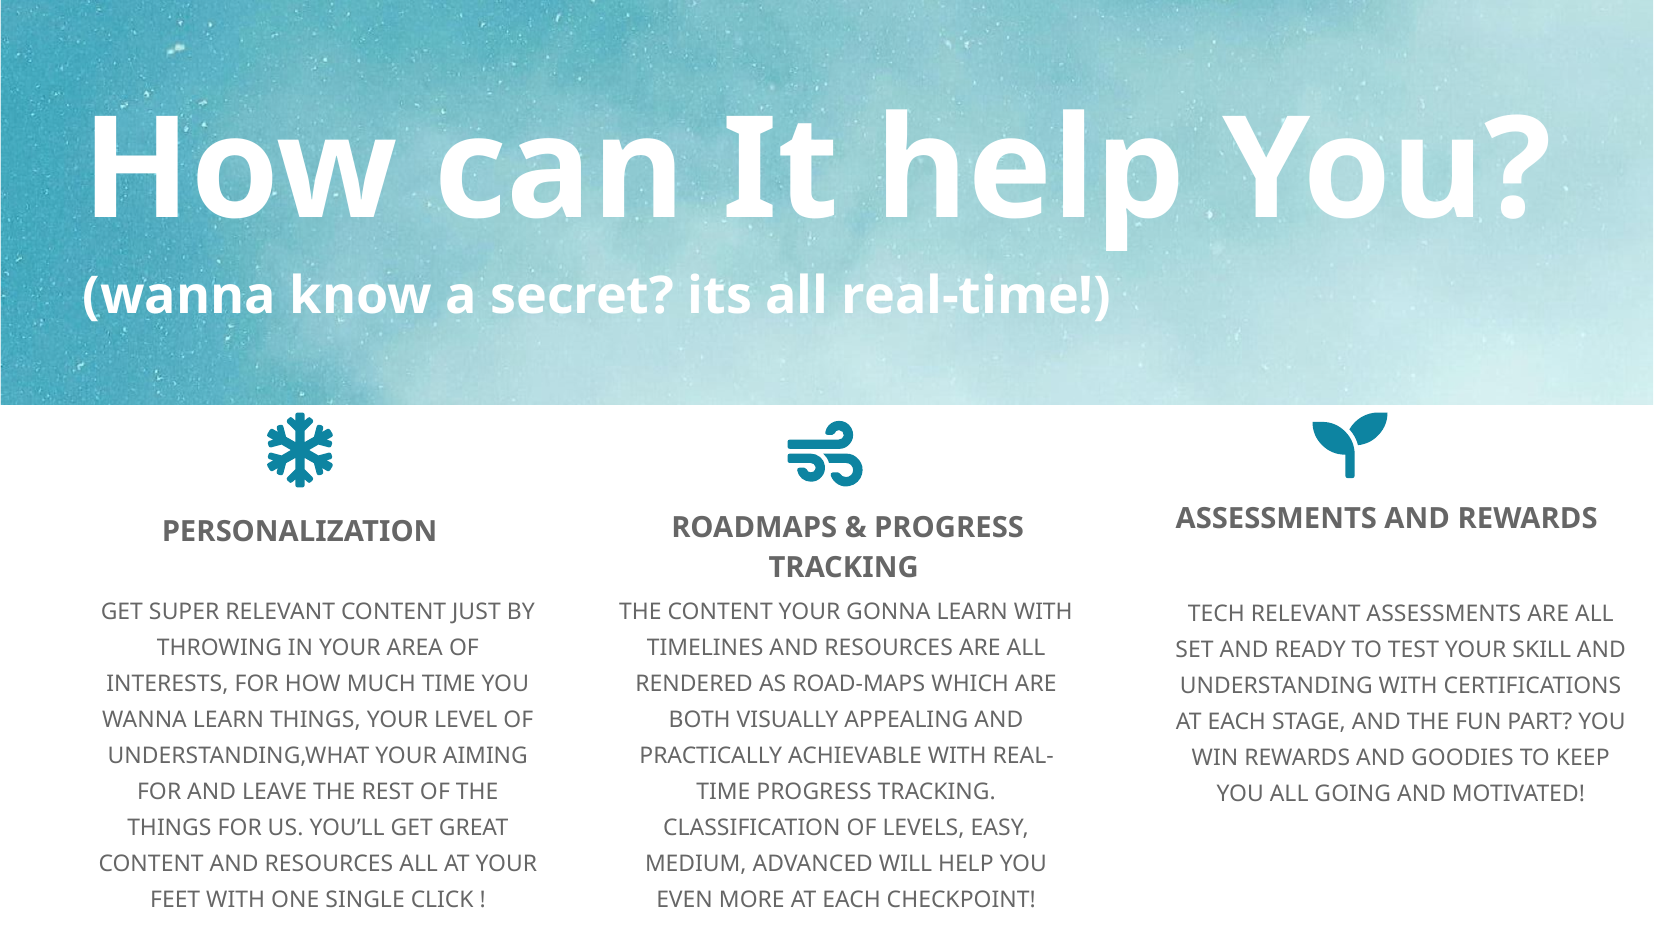

# How can It help You? (wanna know a secret? its all real-time!)
Assessments and Rewards
Personalization
 Roadmaps & Progress Tracking
Get Super relevant content just by throwing in your area of interests, for how much time you wanna learn things, your level of understanding,what your aiming for and leave the rest of the things for us. You’ll get great content and resources all at your feet with one single click !
Tech relevant assessments are all set and ready to test your skill and understanding with certifications at each stage, and the fun part? You win rewards and goodies to keep you all GOING and motivated!
The content your gonna learn with timelines and resources are all rendered as road-maps which are both visually appealing and practically achievable with real-time progress tracking. Classification of levels, easy, medium, advanced will help you even more at each checkpoint!